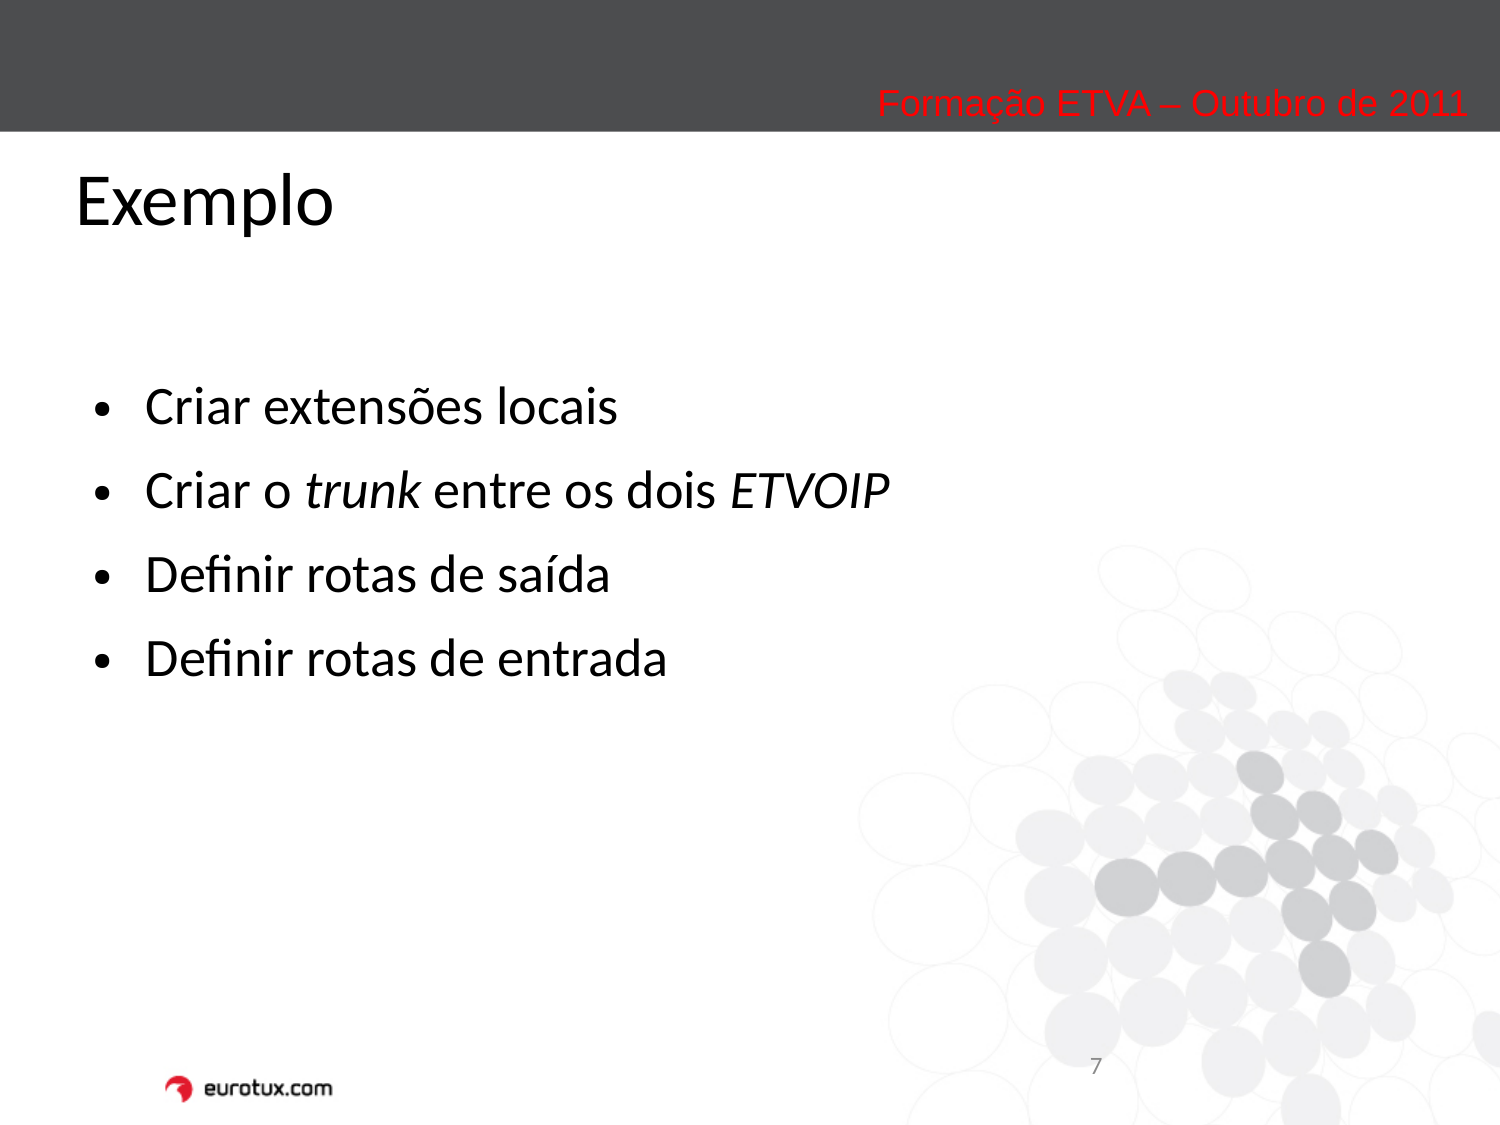

# Exemplo
Criar extensões locais
Criar o trunk entre os dois ETVOIP
Definir rotas de saída
Definir rotas de entrada
7